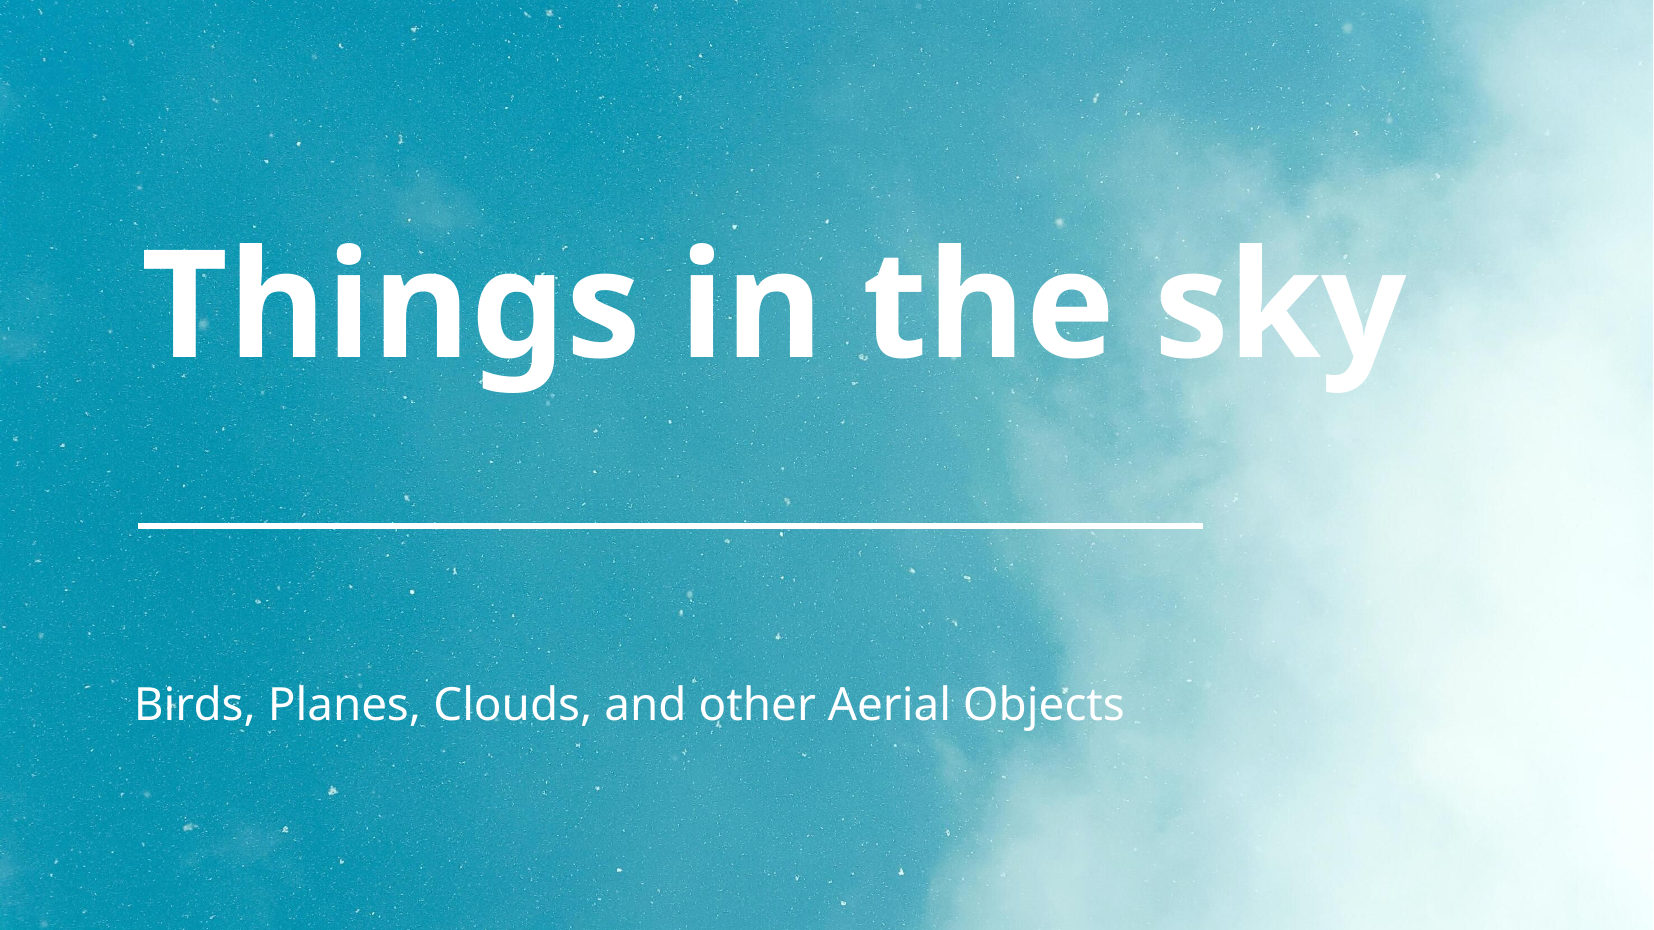

# Things in the sky
Birds, Planes, Clouds, and other Aerial Objects